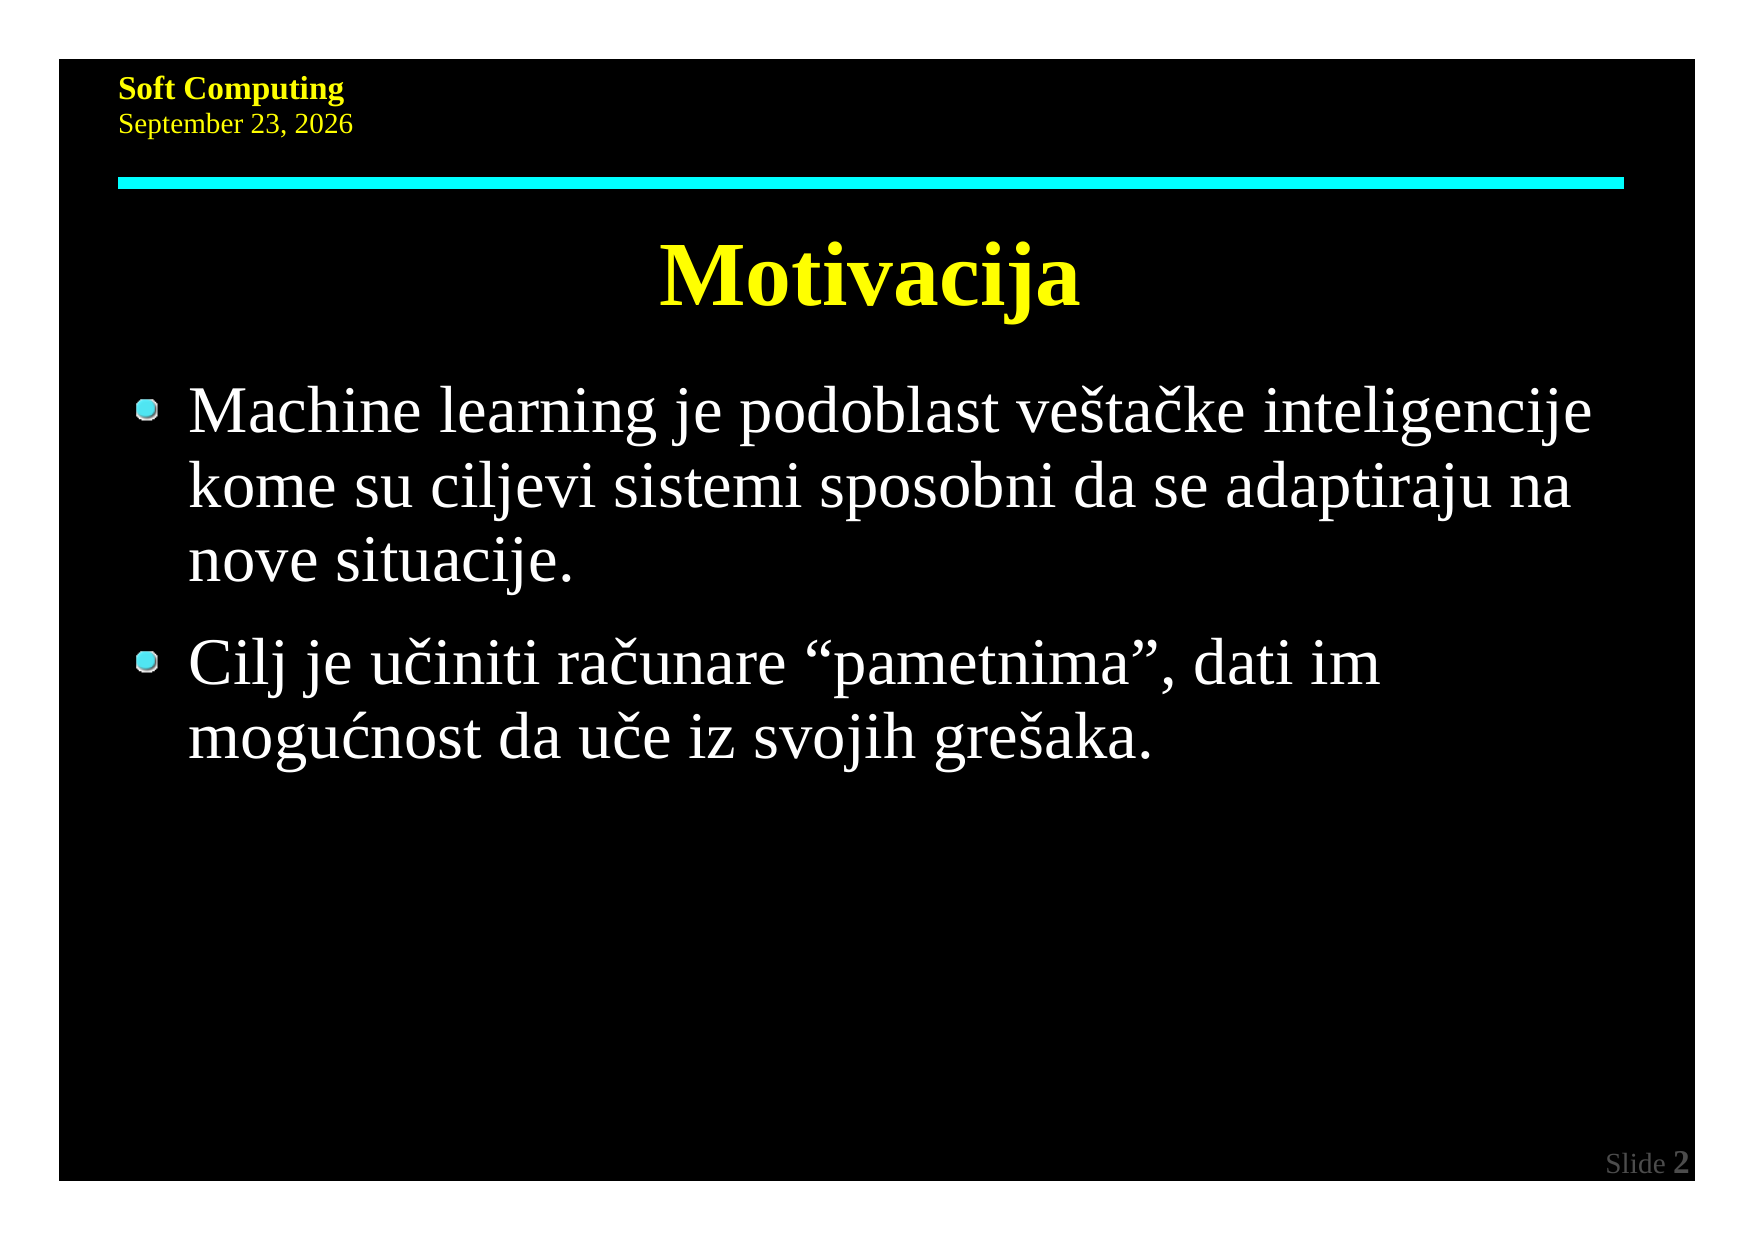

# Motivacija
Machine learning je podoblast veštačke inteligencije kome su ciljevi sistemi sposobni da se adaptiraju na nove situacije.
Cilj je učiniti računare “pametnima”, dati im mogućnost da uče iz svojih grešaka.